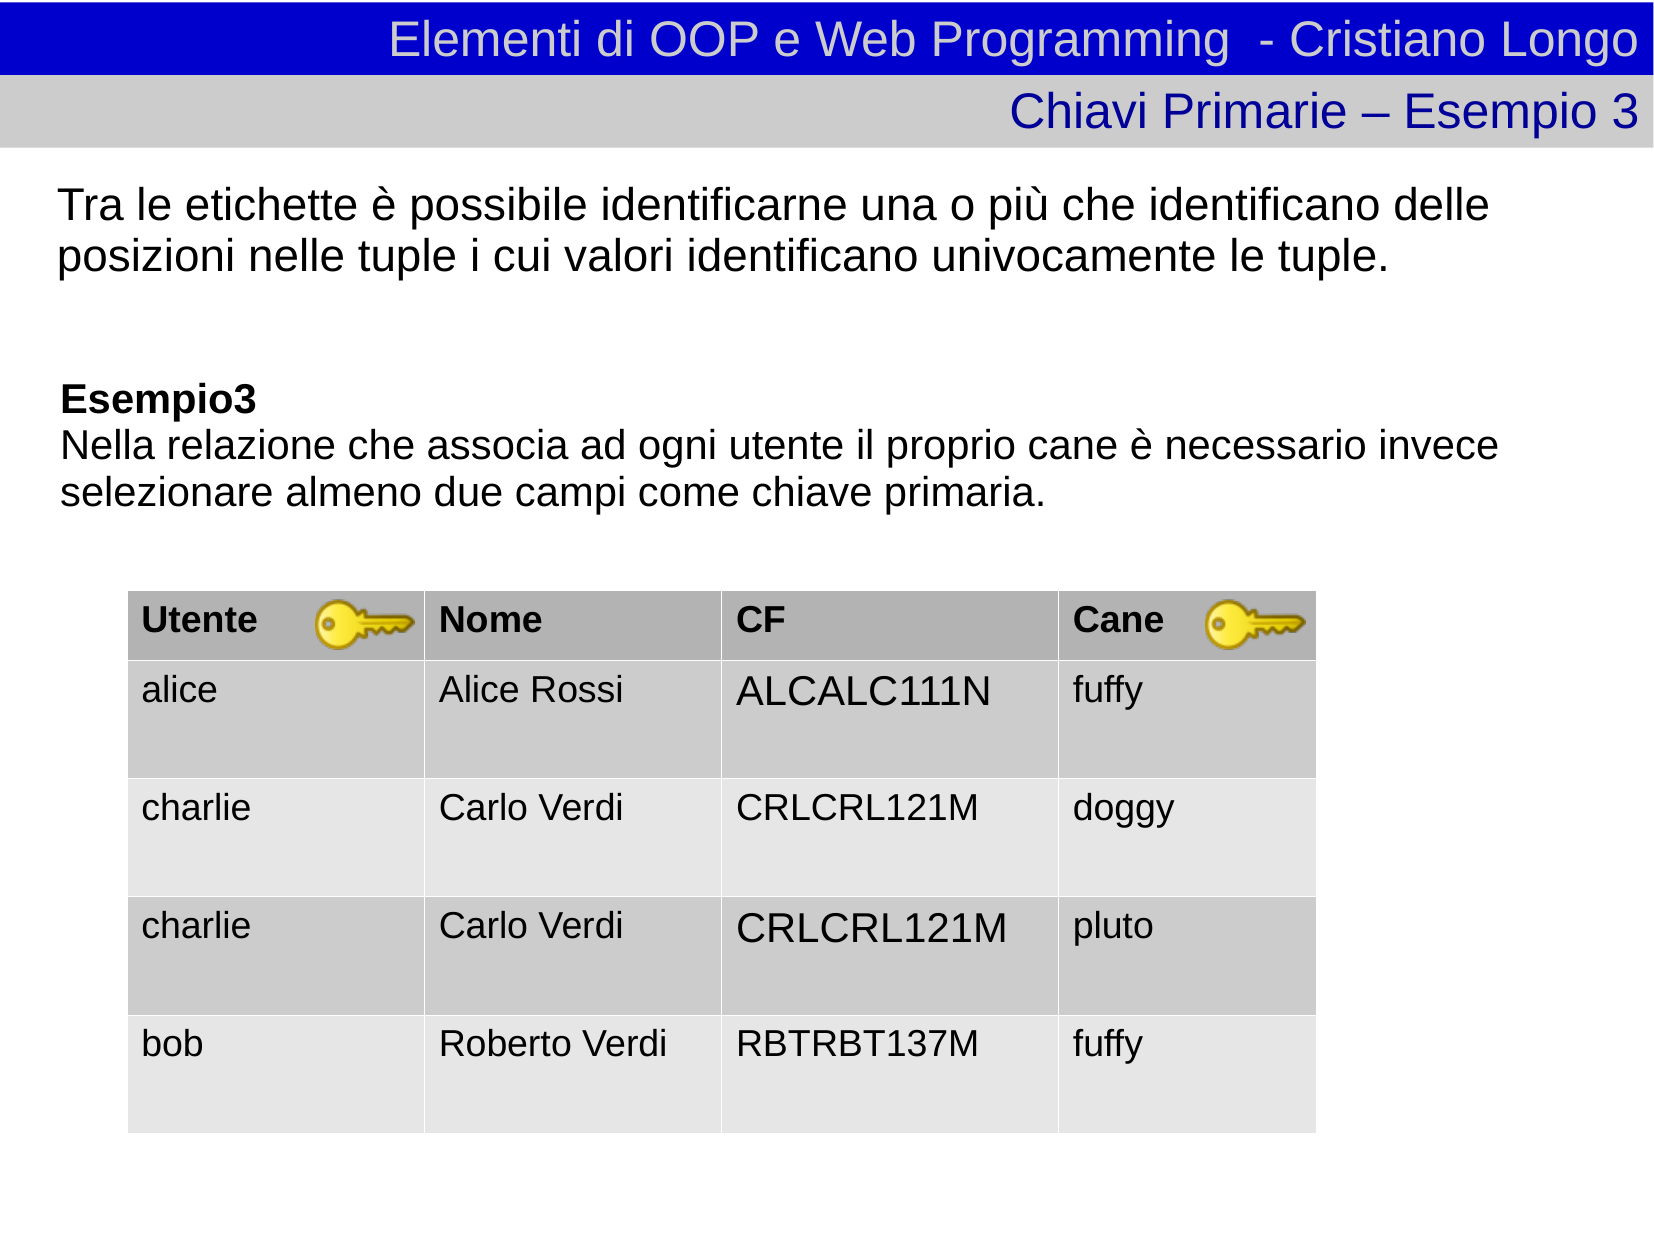

# Elementi di OOP e Web Programming - Cristiano Longo
Chiavi Primarie – Esempio 3
Tra le etichette è possibile identificarne una o più che identificano delle posizioni nelle tuple i cui valori identificano univocamente le tuple.
Esempio3
Nella relazione che associa ad ogni utente il proprio cane è necessario invece selezionare almeno due campi come chiave primaria.
| Utente | Nome | CF | Cane |
| --- | --- | --- | --- |
| alice | Alice Rossi | ALCALC111N | fuffy |
| charlie | Carlo Verdi | CRLCRL121M | doggy |
| charlie | Carlo Verdi | CRLCRL121M | pluto |
| bob | Roberto Verdi | RBTRBT137M | fuffy |